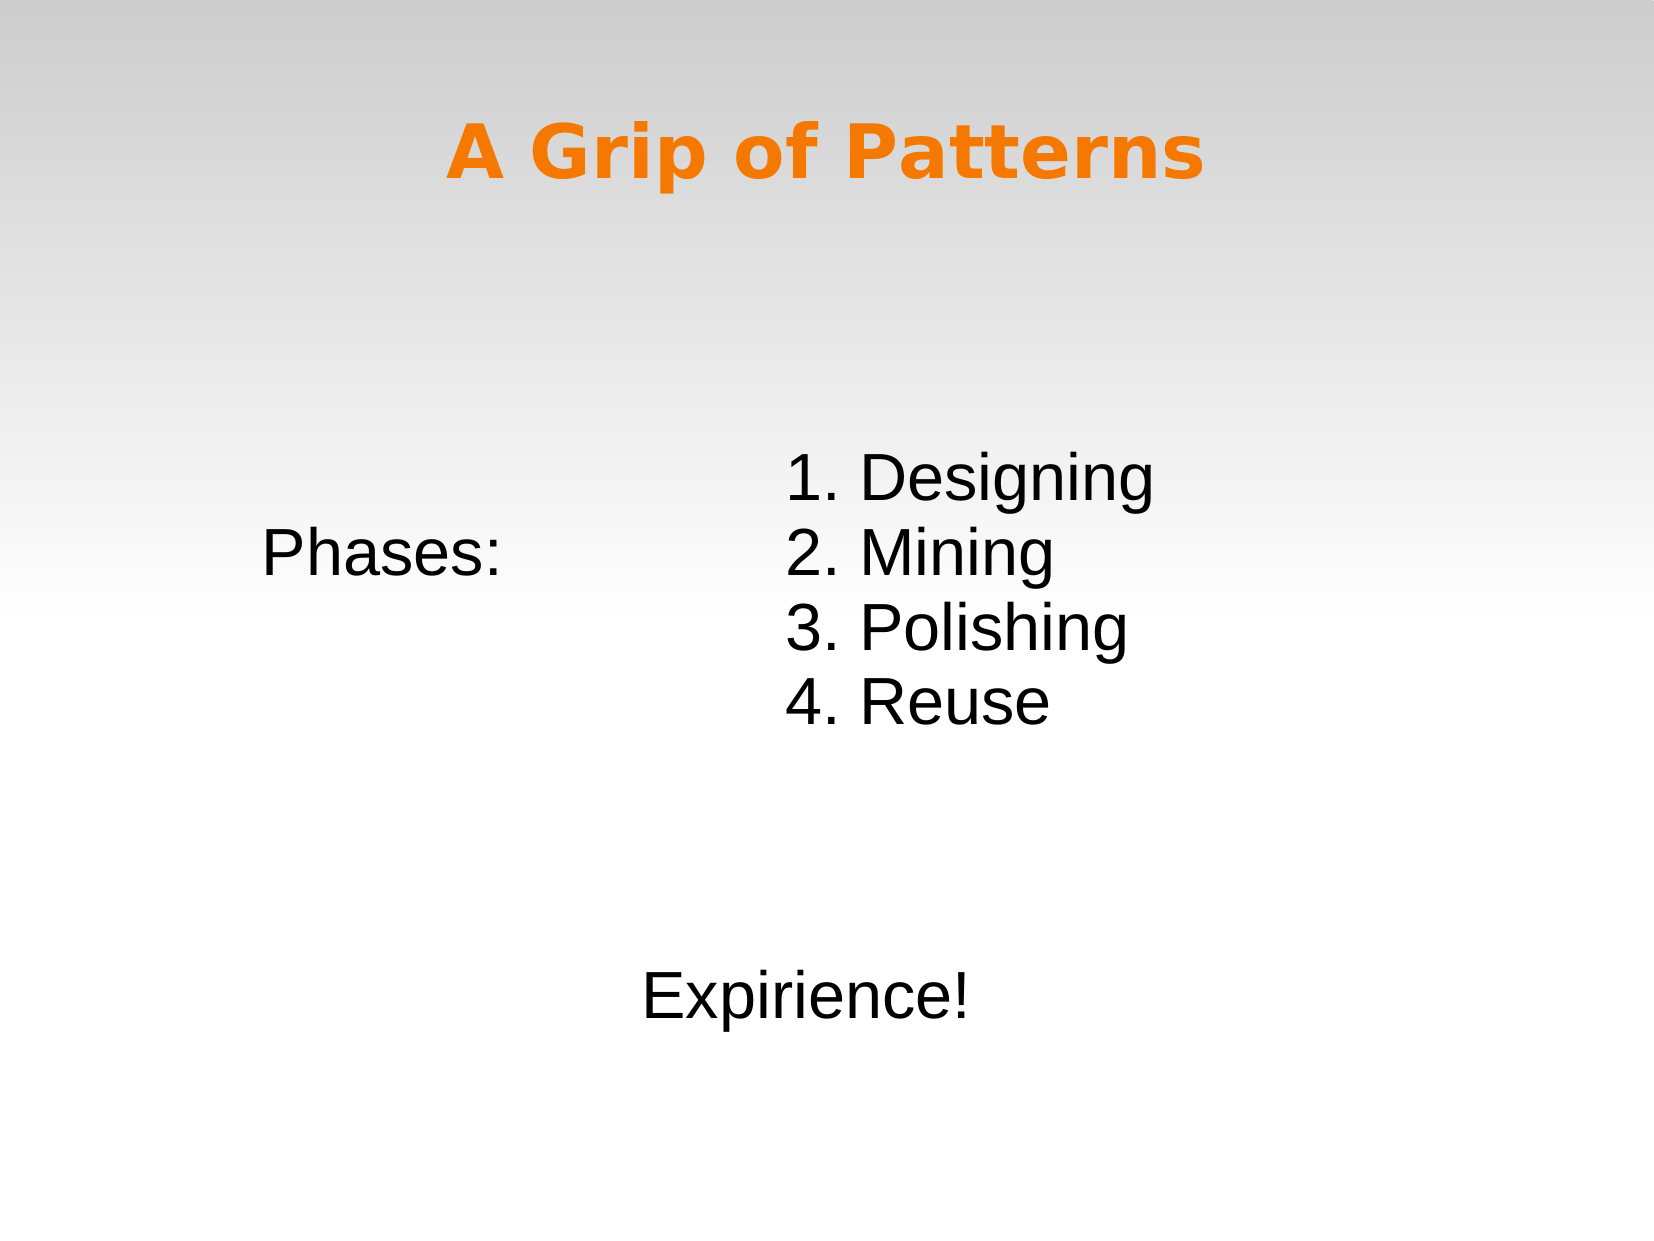

# A Grip of Patterns
Phases:
1. Designing
2. Mining
3. Polishing
4. Reuse
Expirience!